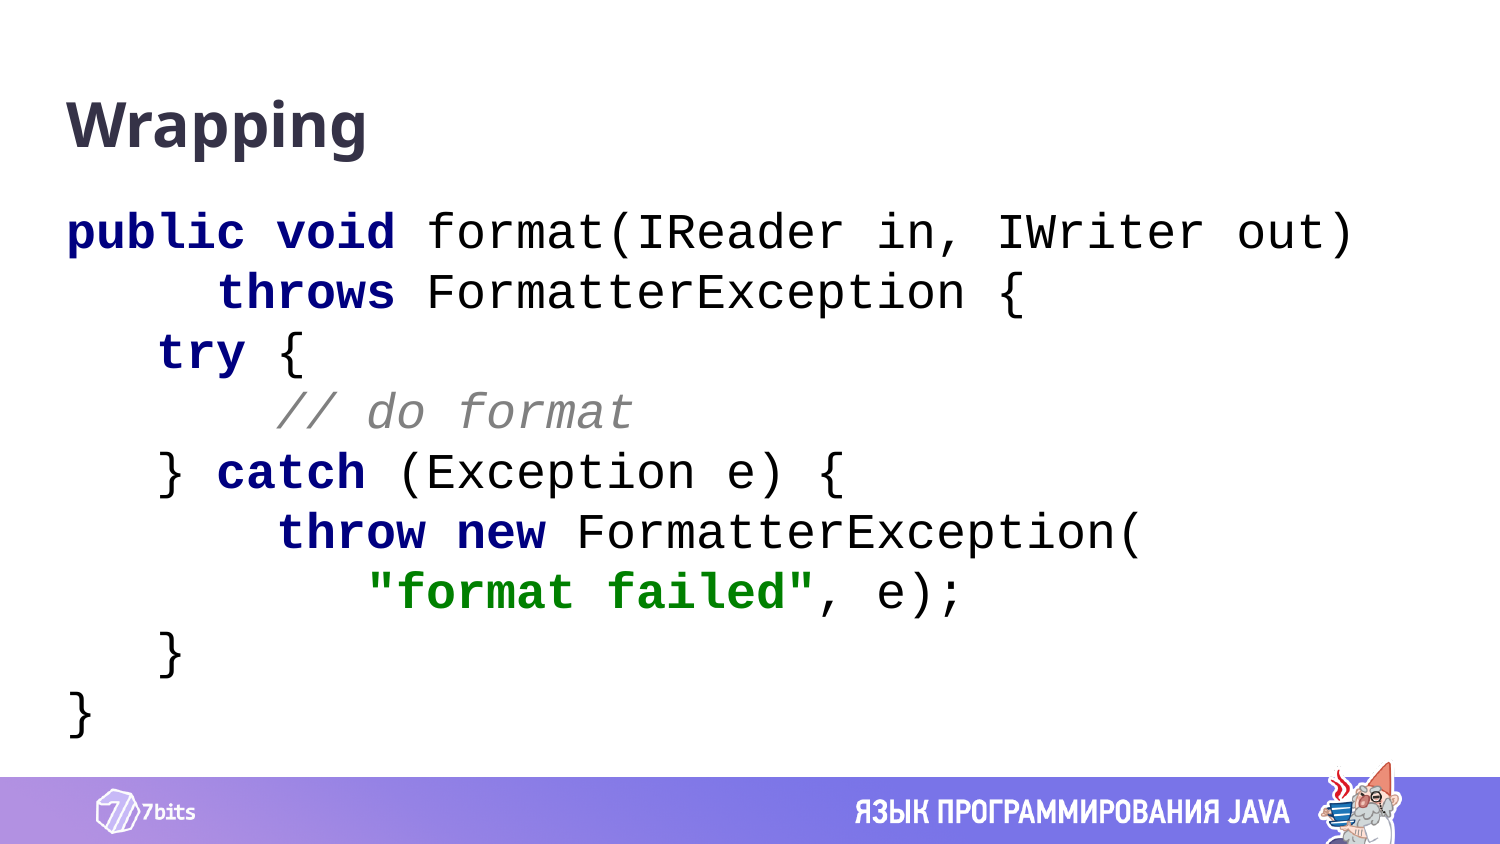

# Wrapping
public void format(IReader in, IWriter out)
		throws FormatterException {
 try {
 // do format
 } catch (Exception e) {
 throw new FormatterException(
				"format failed", e);
 }
}